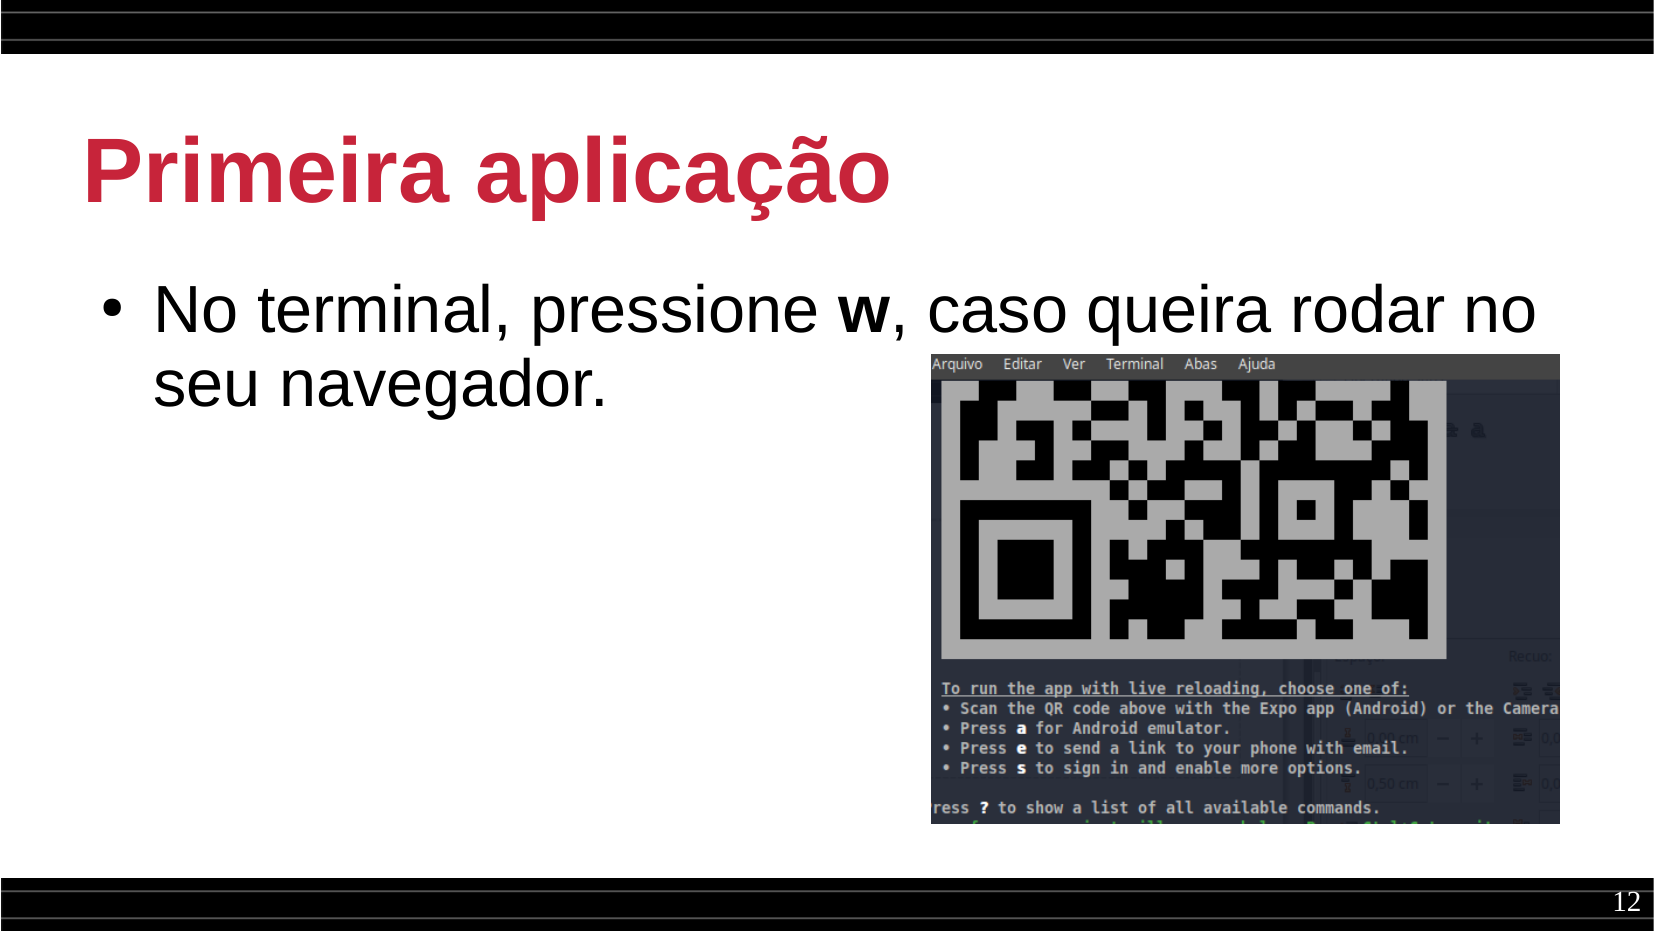

# Primeira aplicação
No terminal, pressione w, caso queira rodar no seu navegador.